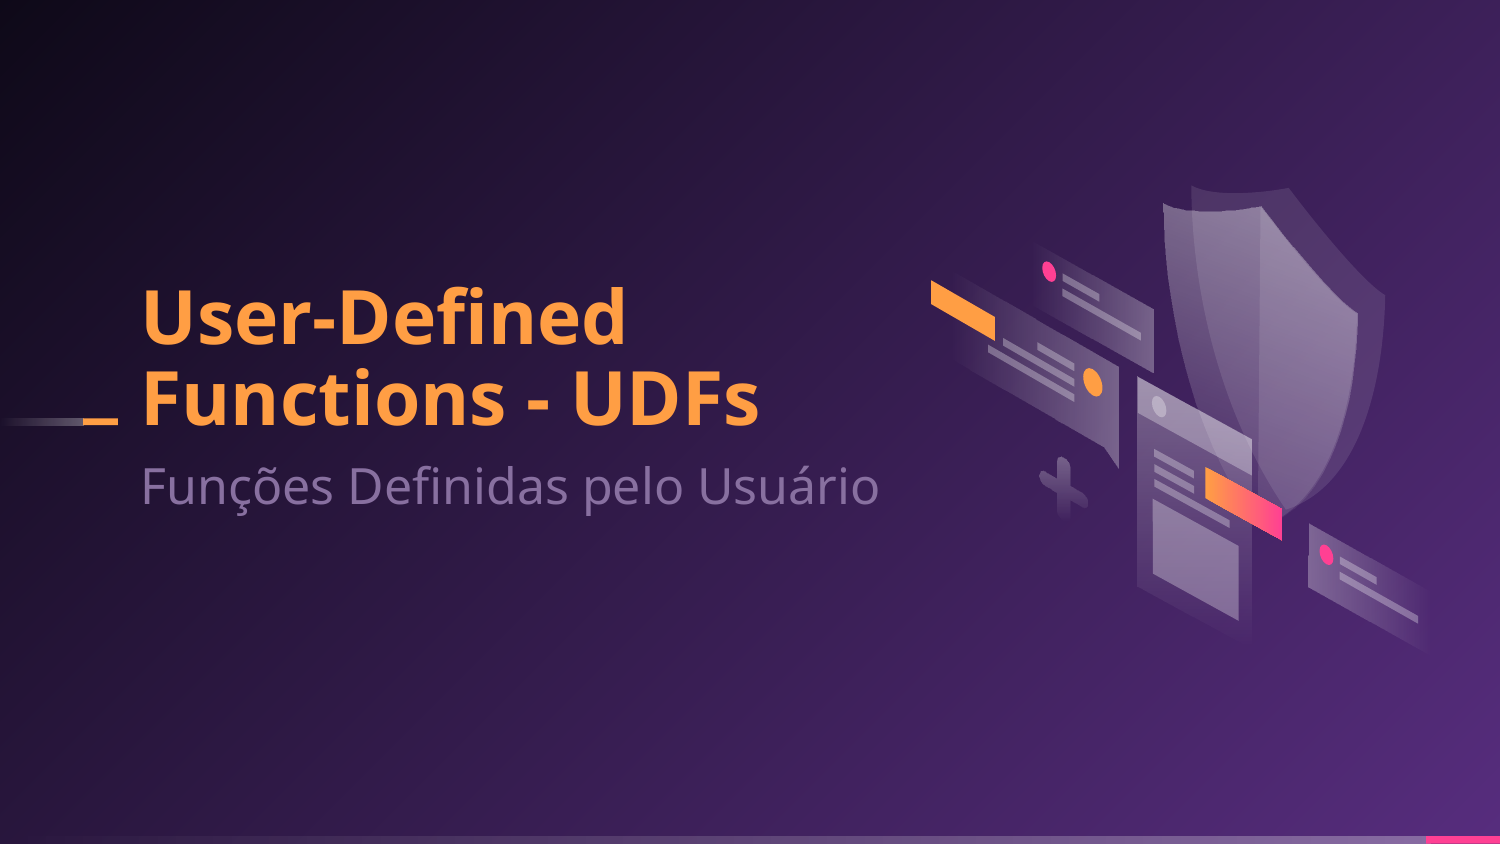

# User-Defined Functions - UDFs
Funções Definidas pelo Usuário